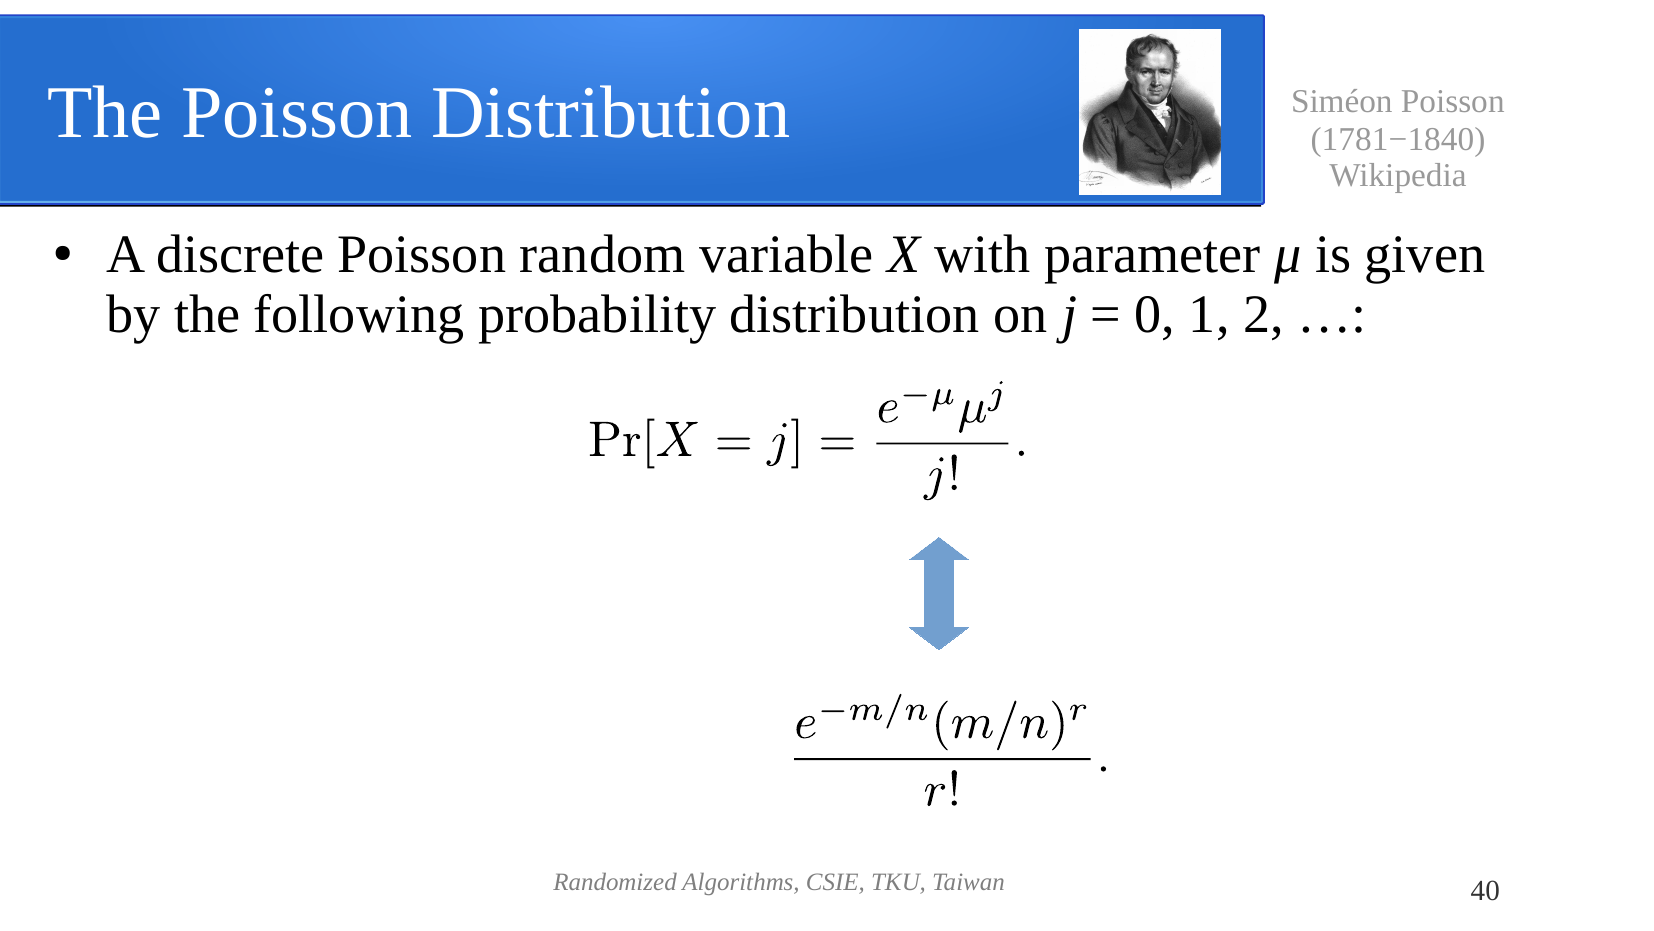

# The Poisson Distribution
Siméon Poisson (1781−1840)
Wikipedia
A discrete Poisson random variable X with parameter μ is given by the following probability distribution on j = 0, 1, 2, …:
Randomized Algorithms, CSIE, TKU, Taiwan
40